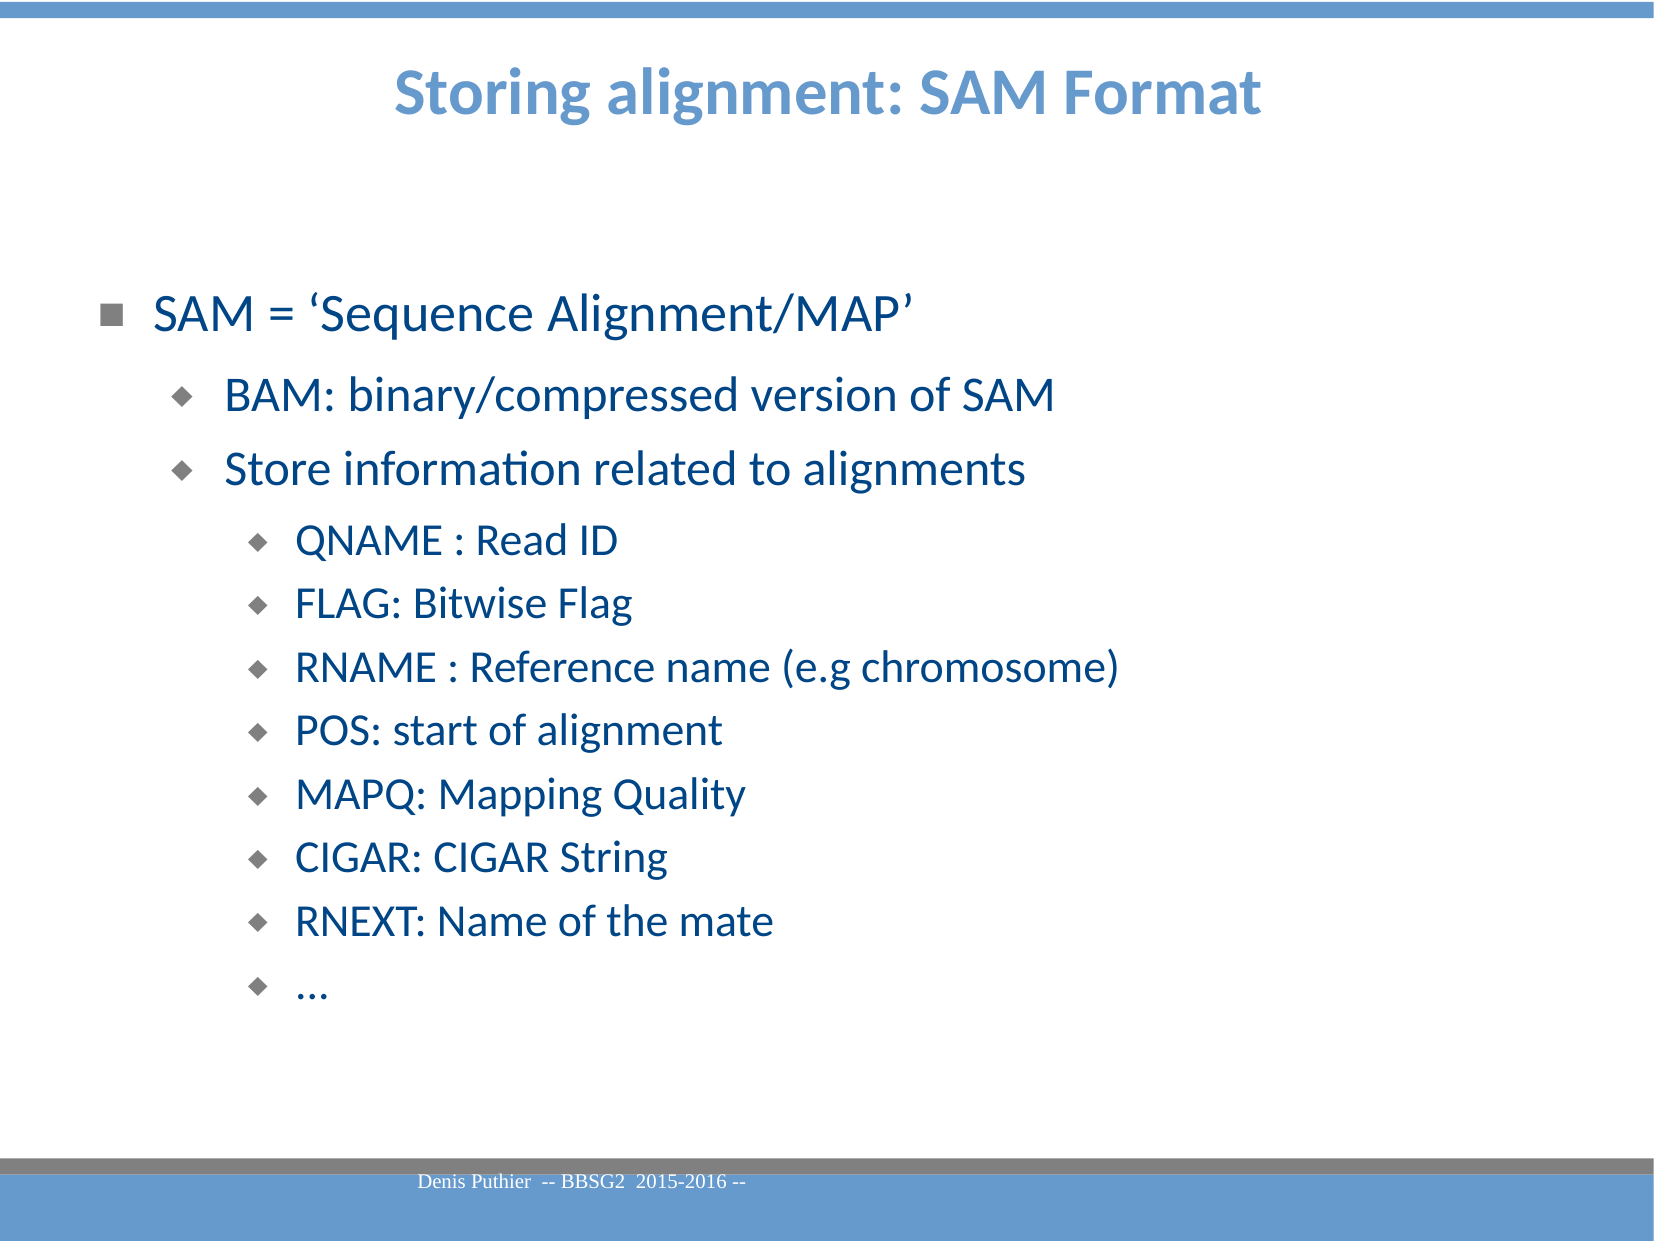

# Storing alignment: SAM Format
SAM = ‘Sequence Alignment/MAP’
BAM: binary/compressed version of SAM
Store information related to alignments
QNAME : Read ID
FLAG: Bitwise Flag
RNAME : Reference name (e.g chromosome)
POS: start of alignment
MAPQ: Mapping Quality
CIGAR: CIGAR String
RNEXT: Name of the mate
...